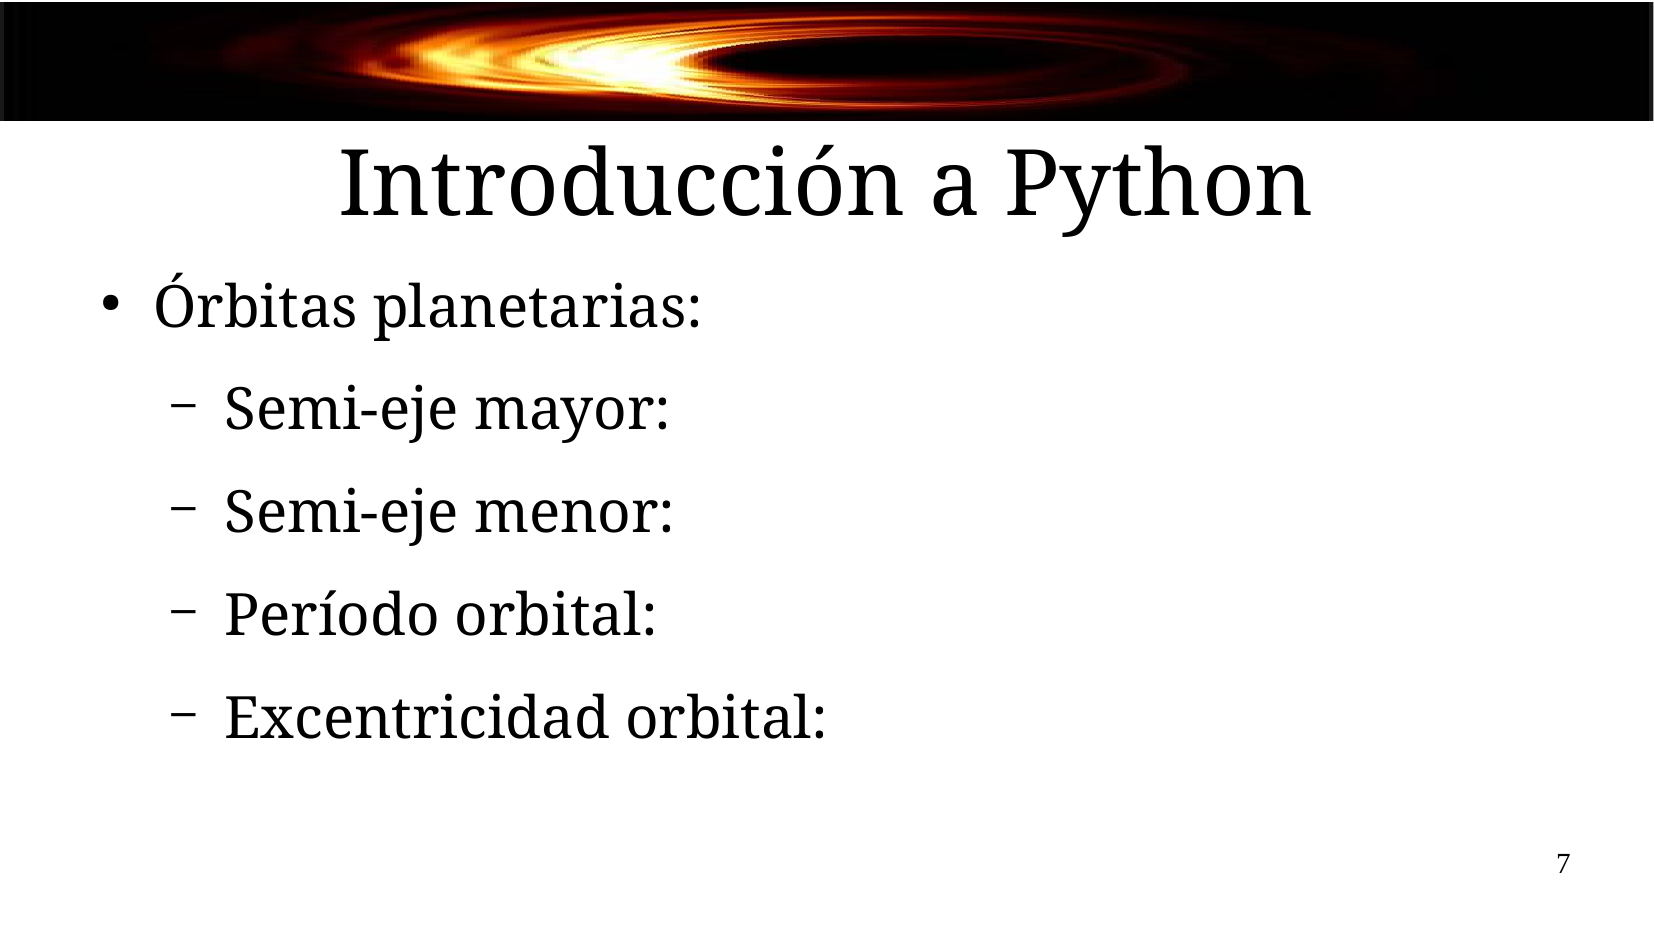

Introducción a Python
# Órbitas planetarias:
Semi-eje mayor:
Semi-eje menor:
Período orbital:
Excentricidad orbital:
7